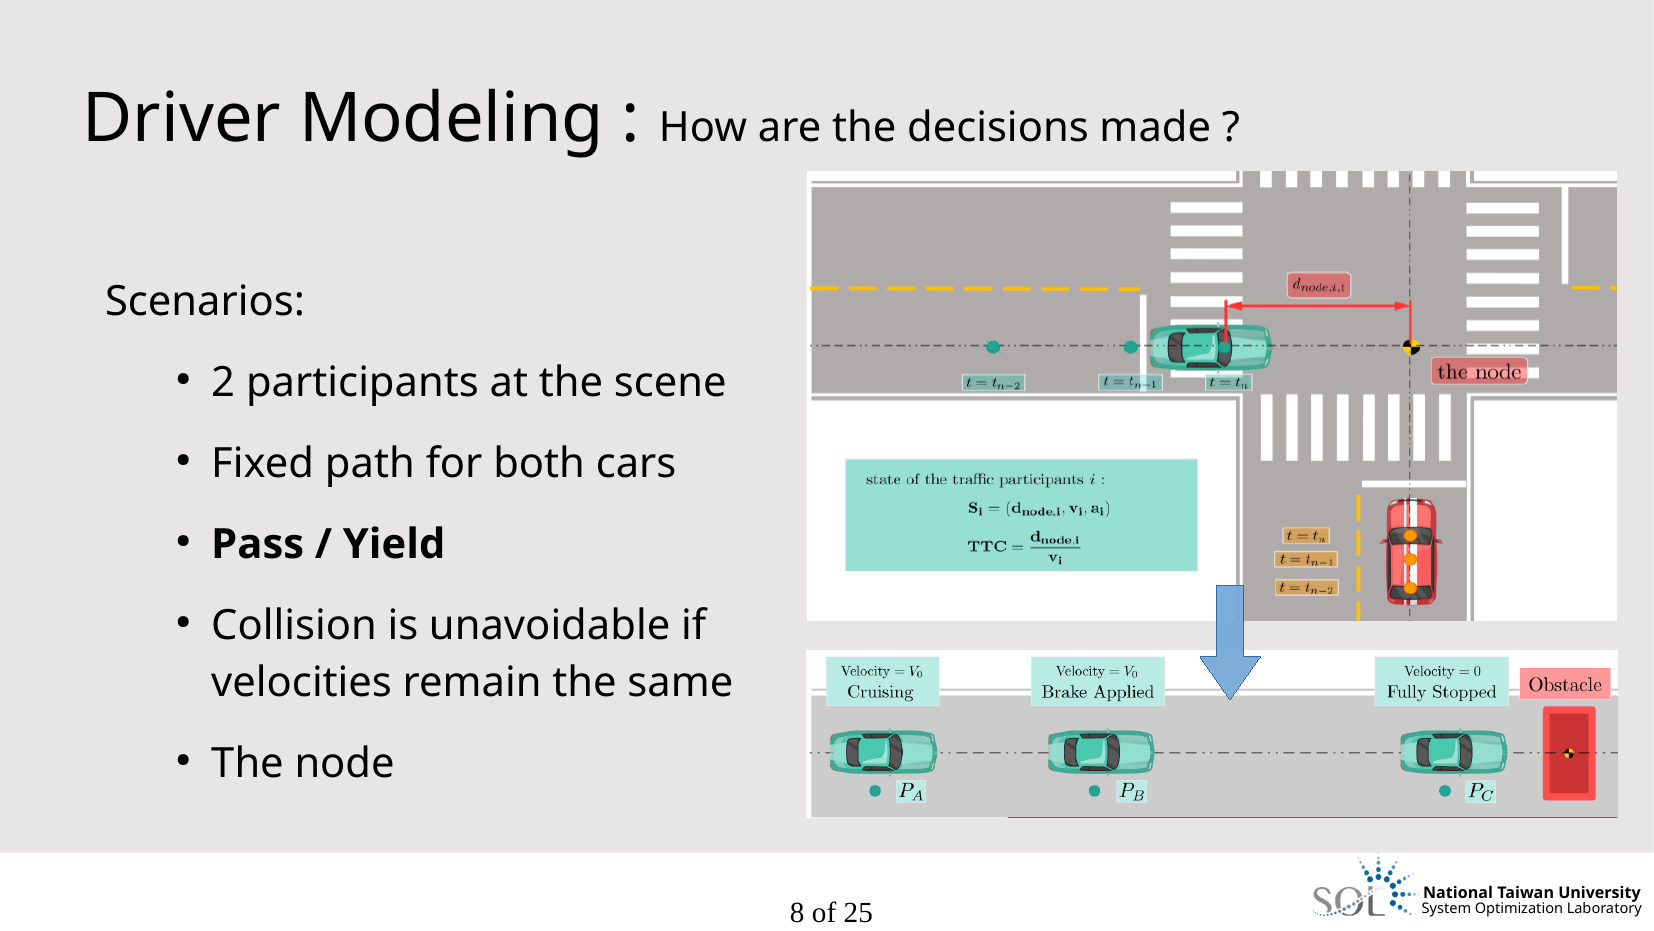

# Driver Modeling : How are the decisions made ?
Scenarios:
2 participants at the scene
Fixed path for both cars
Pass / Yield
Collision is unavoidable if velocities remain the same
The node
8